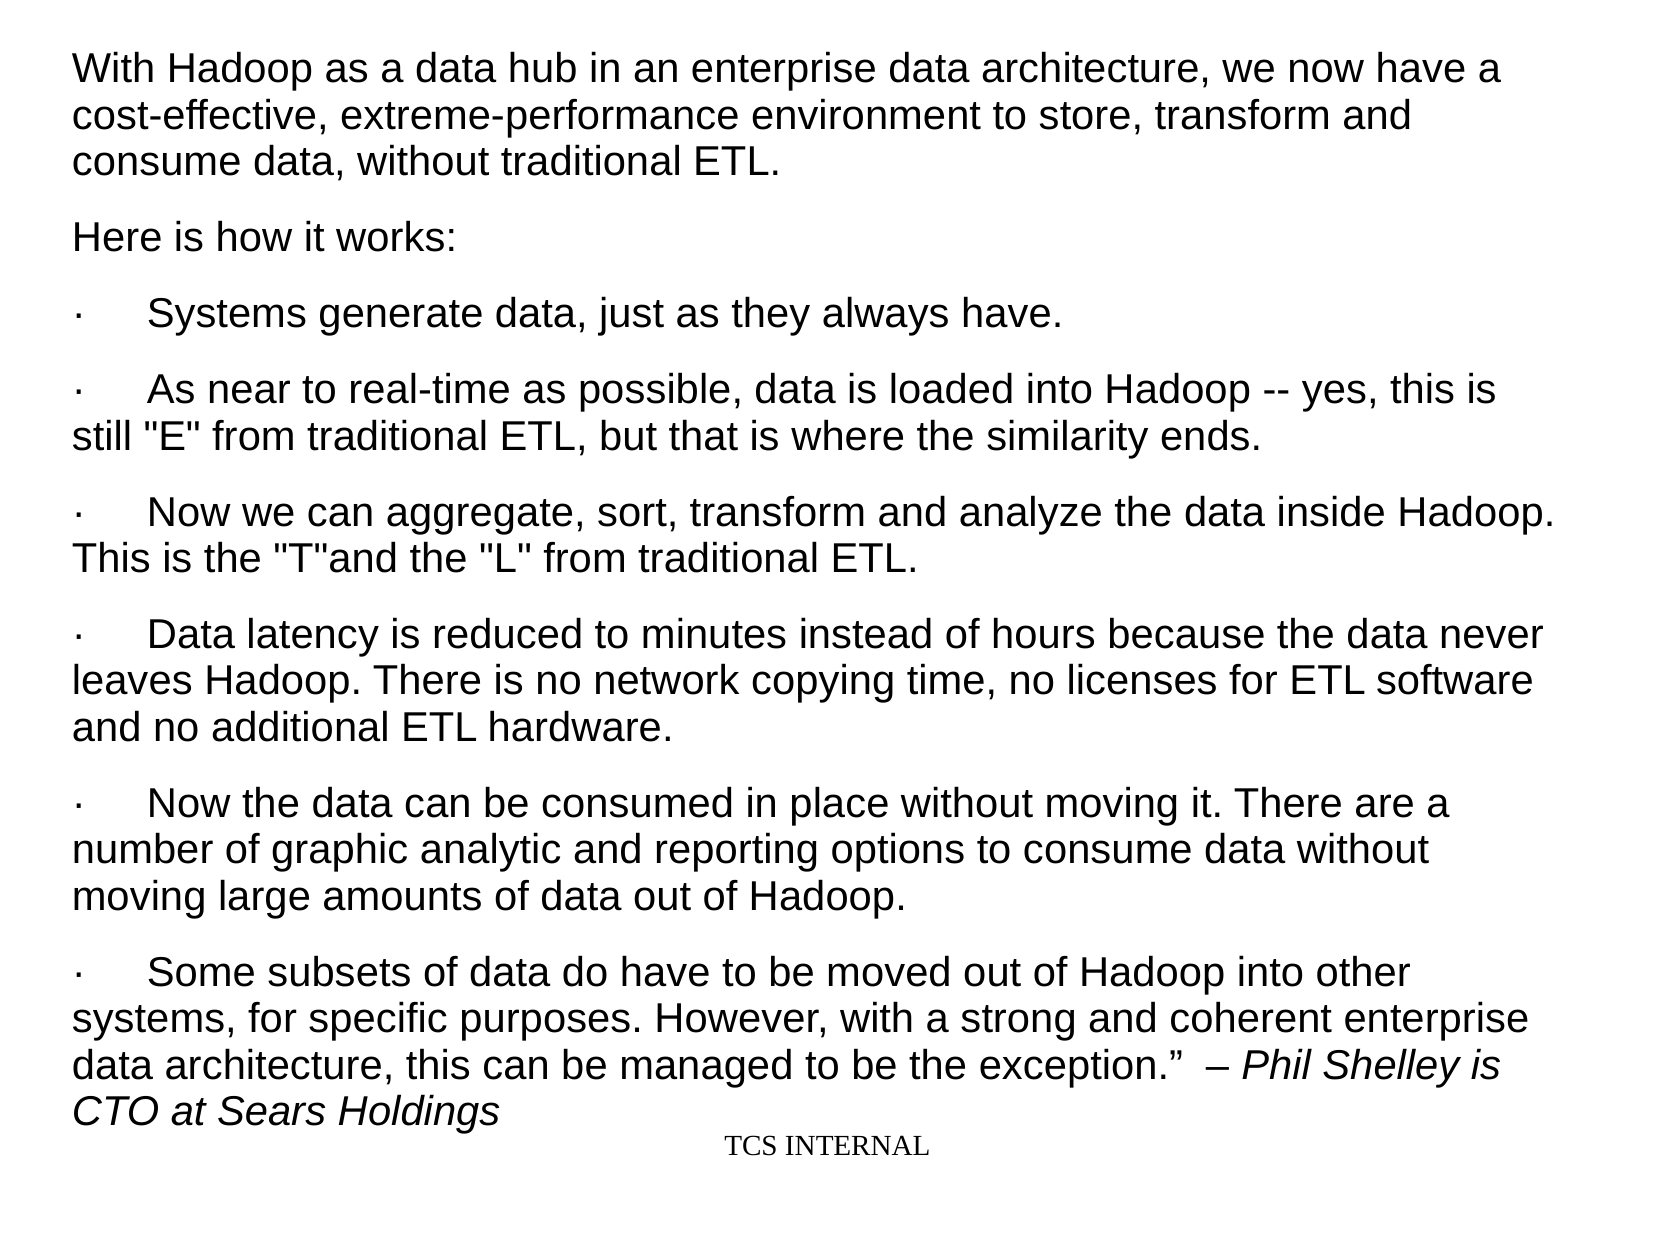

# With Hadoop as a data hub in an enterprise data architecture, we now have a cost-effective, extreme-performance environment to store, transform and consume data, without traditional ETL.
Here is how it works:
·	Systems generate data, just as they always have.
·	As near to real-time as possible, data is loaded into Hadoop -- yes, this is still "E" from traditional ETL, but that is where the similarity ends.
·	Now we can aggregate, sort, transform and analyze the data inside Hadoop. This is the "T"and the "L" from traditional ETL.
·	Data latency is reduced to minutes instead of hours because the data never leaves Hadoop. There is no network copying time, no licenses for ETL software and no additional ETL hardware.
·	Now the data can be consumed in place without moving it. There are a number of graphic analytic and reporting options to consume data without moving large amounts of data out of Hadoop.
·	Some subsets of data do have to be moved out of Hadoop into other systems, for specific purposes. However, with a strong and coherent enterprise data architecture, this can be managed to be the exception.” – Phil Shelley is CTO at Sears Holdings